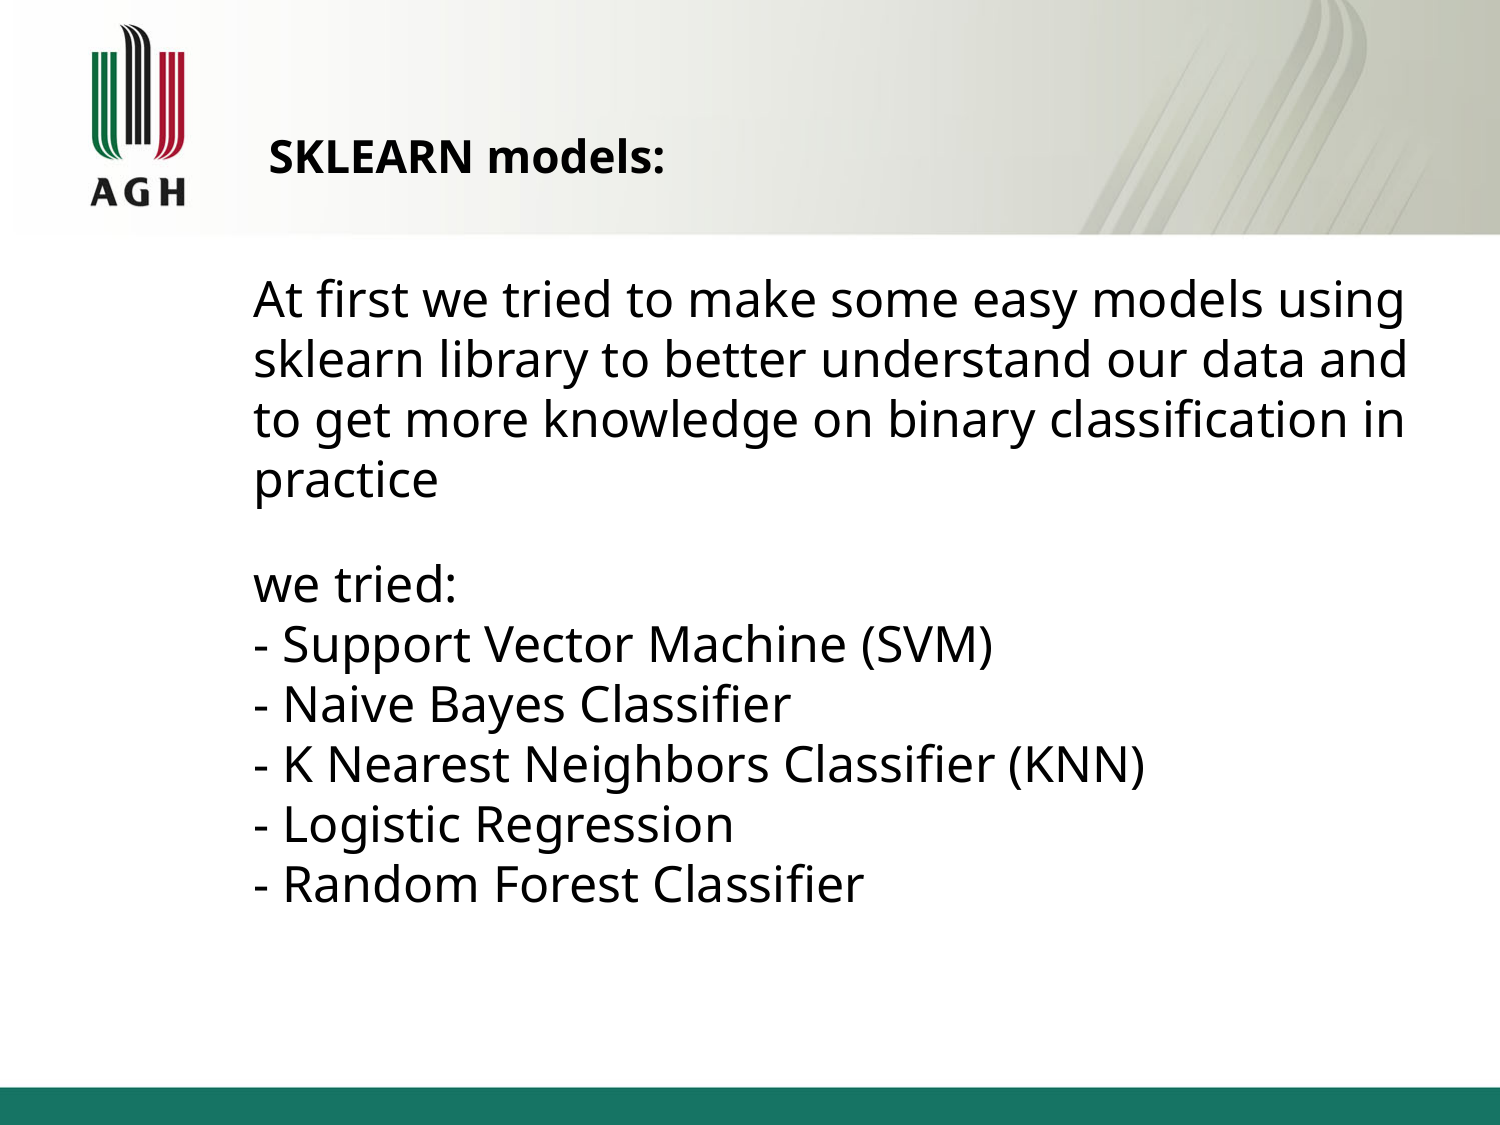

SKLEARN models:
At first we tried to make some easy models using sklearn library to better understand our data and to get more knowledge on binary classification in practice
we tried:
- Support Vector Machine (SVM)
- Naive Bayes Classifier
- K Nearest Neighbors Classifier (KNN)
- Logistic Regression
- Random Forest Classifier